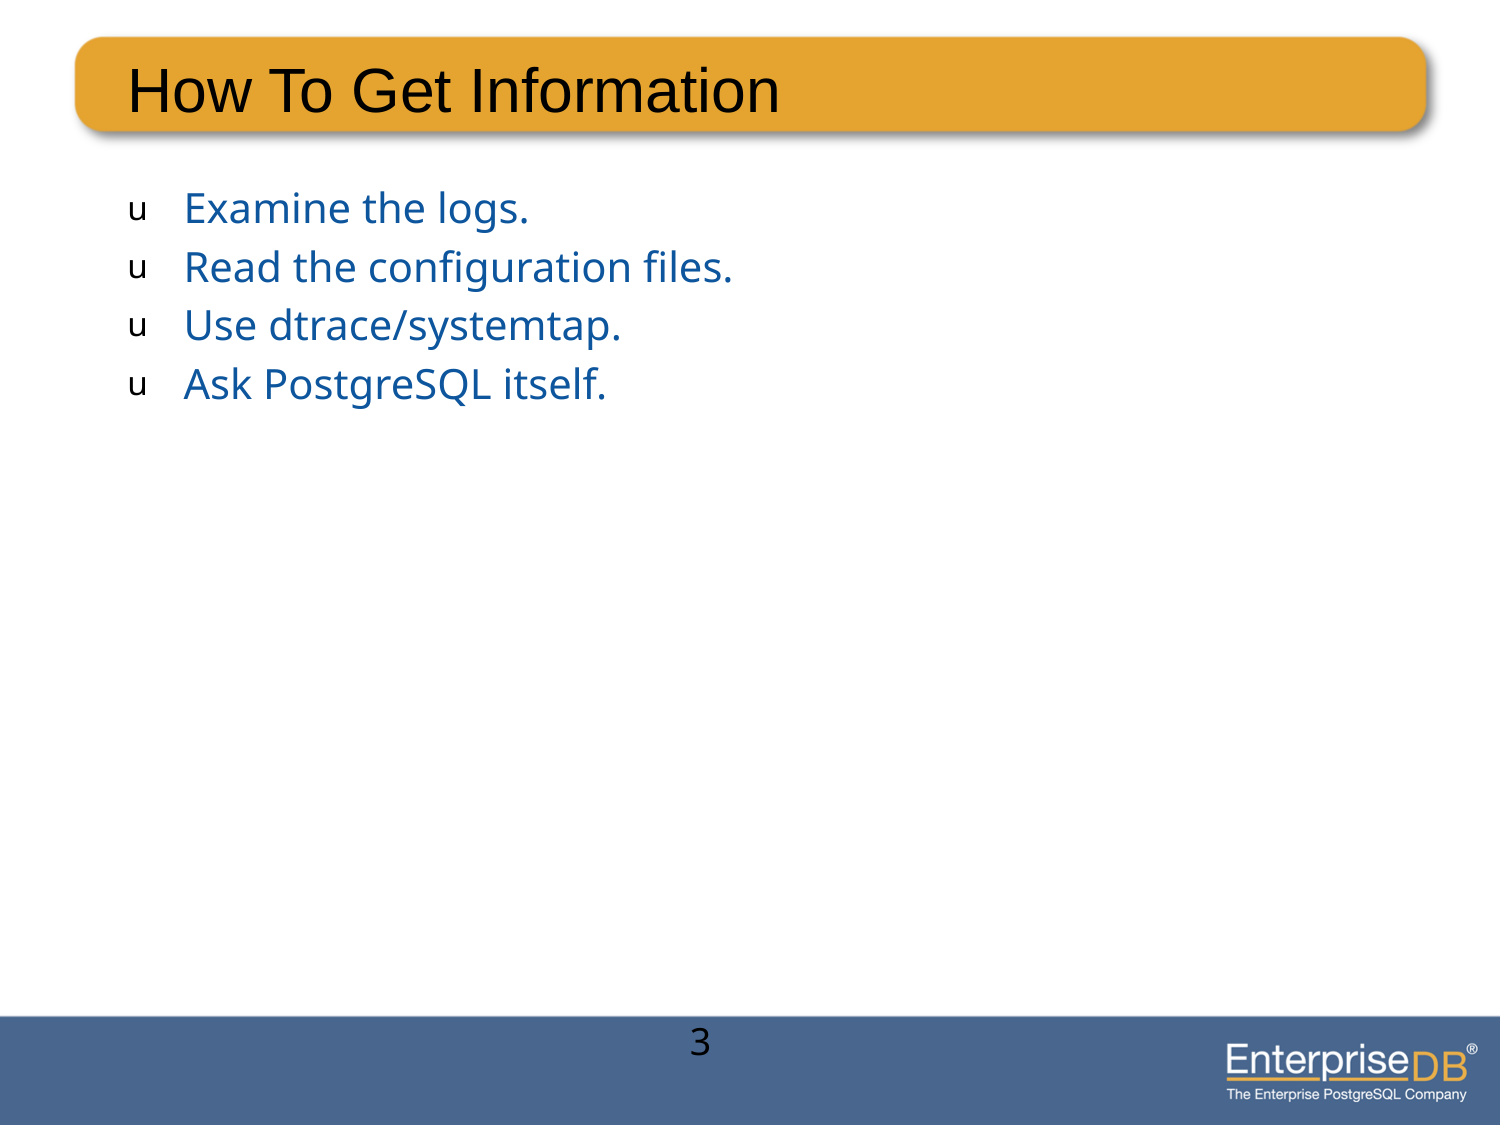

# How To Get Information
Examine the logs.
Read the configuration files.
Use dtrace/systemtap.
Ask PostgreSQL itself.